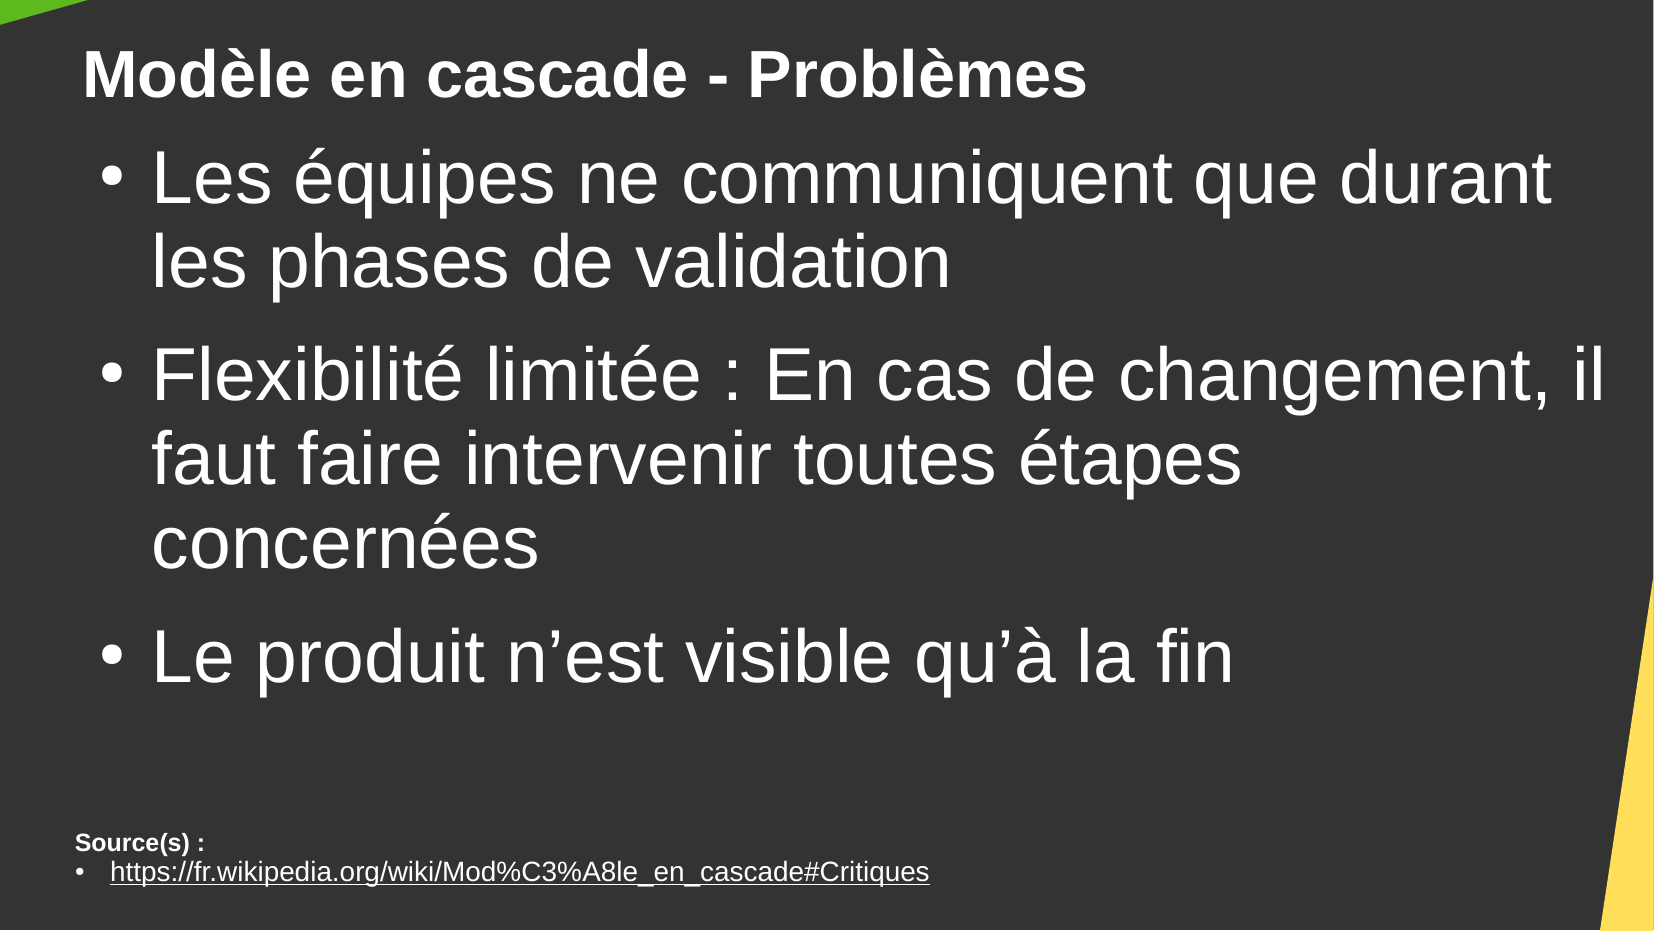

# Modèle en cascade - Problèmes
Les équipes ne communiquent que durant les phases de validation
Flexibilité limitée : En cas de changement, il faut faire intervenir toutes étapes concernées
Le produit n’est visible qu’à la fin
Source(s) :
https://fr.wikipedia.org/wiki/Mod%C3%A8le_en_cascade#Critiques